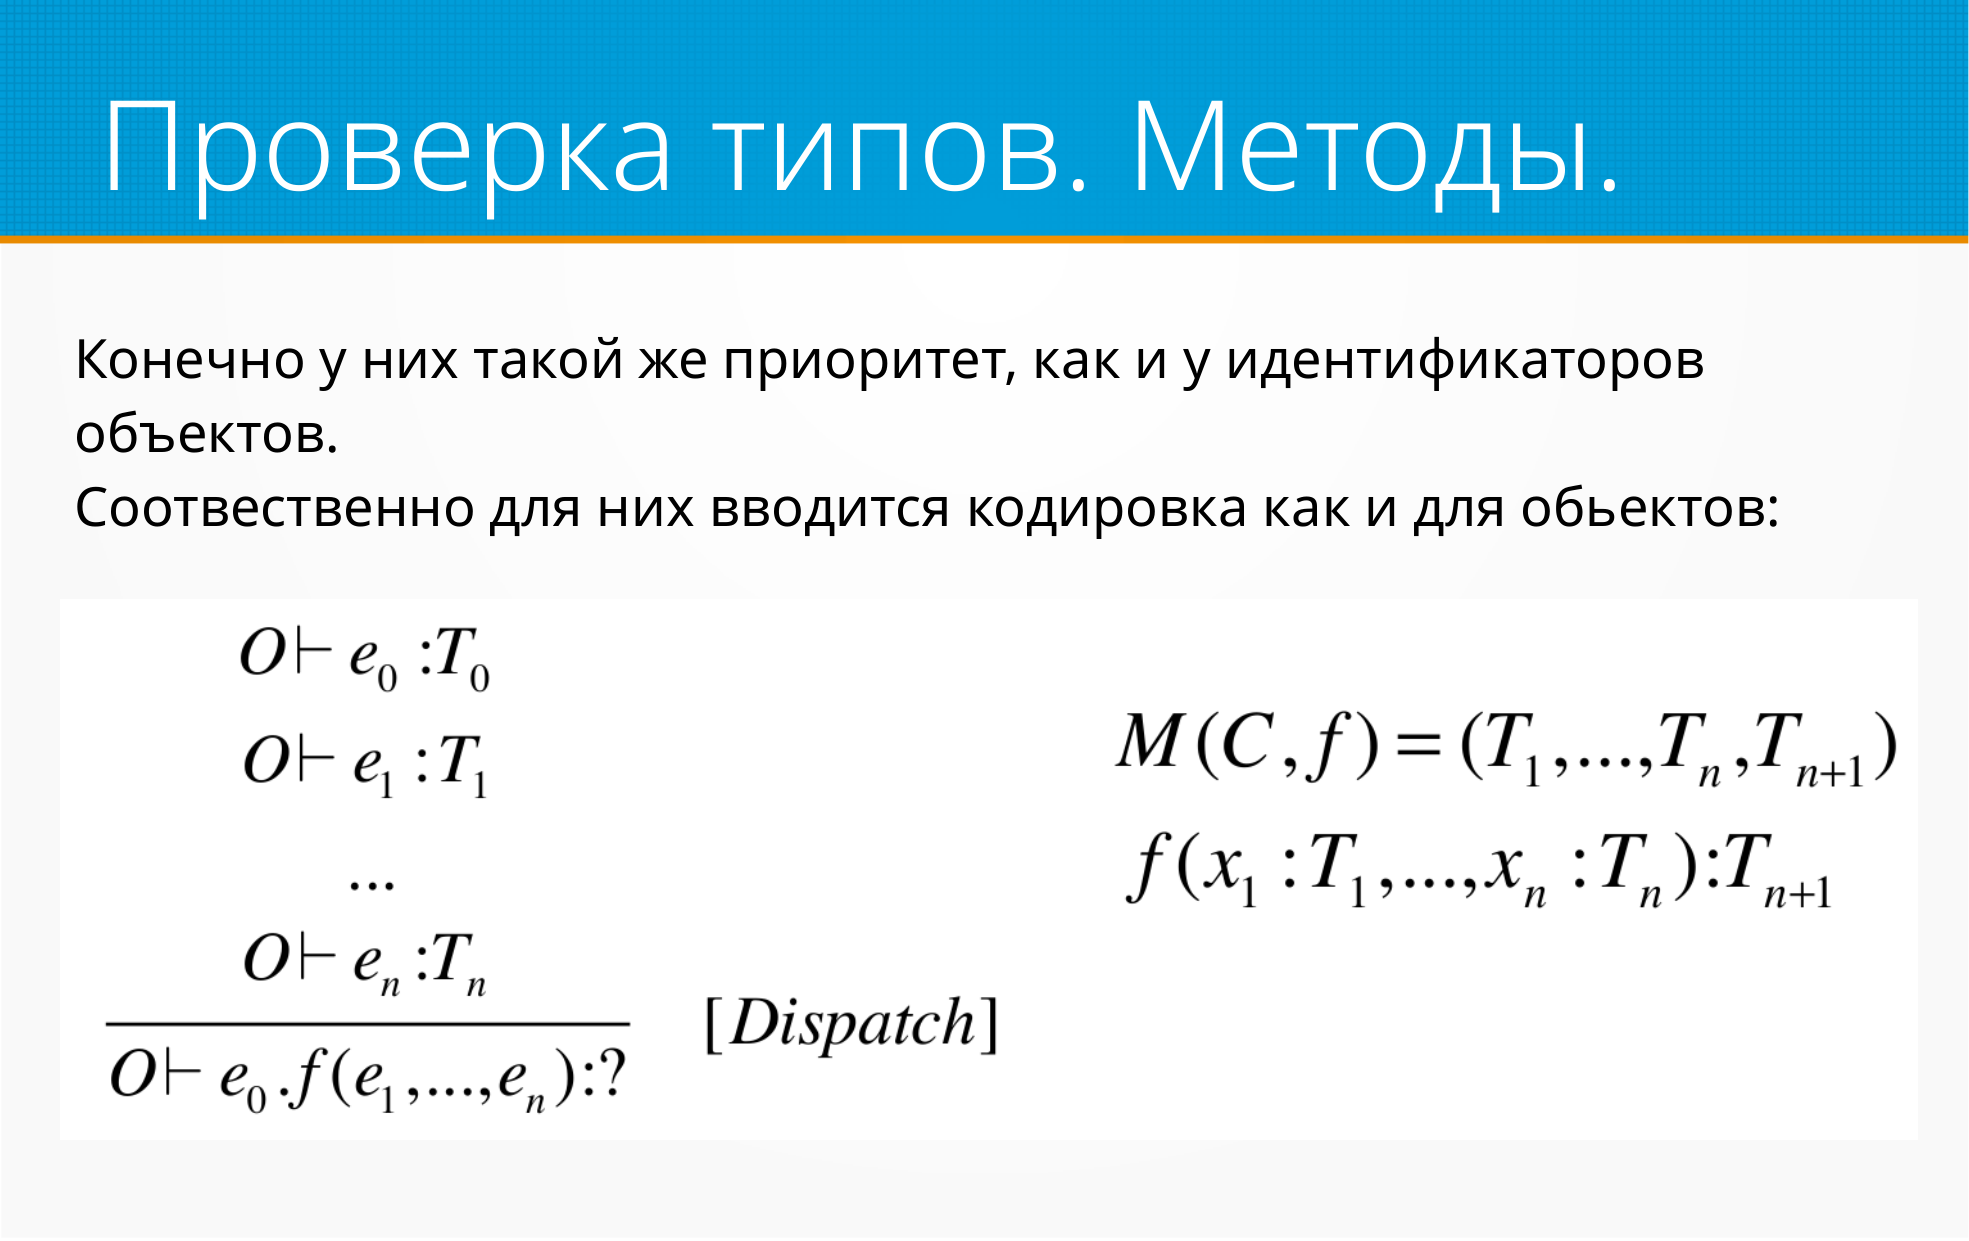

# Проверка типов. Методы.
Конечно у них такой же приоритет, как и у идентификаторов объектов.
Соотвественно для них вводится кодировка как и для обьектов: